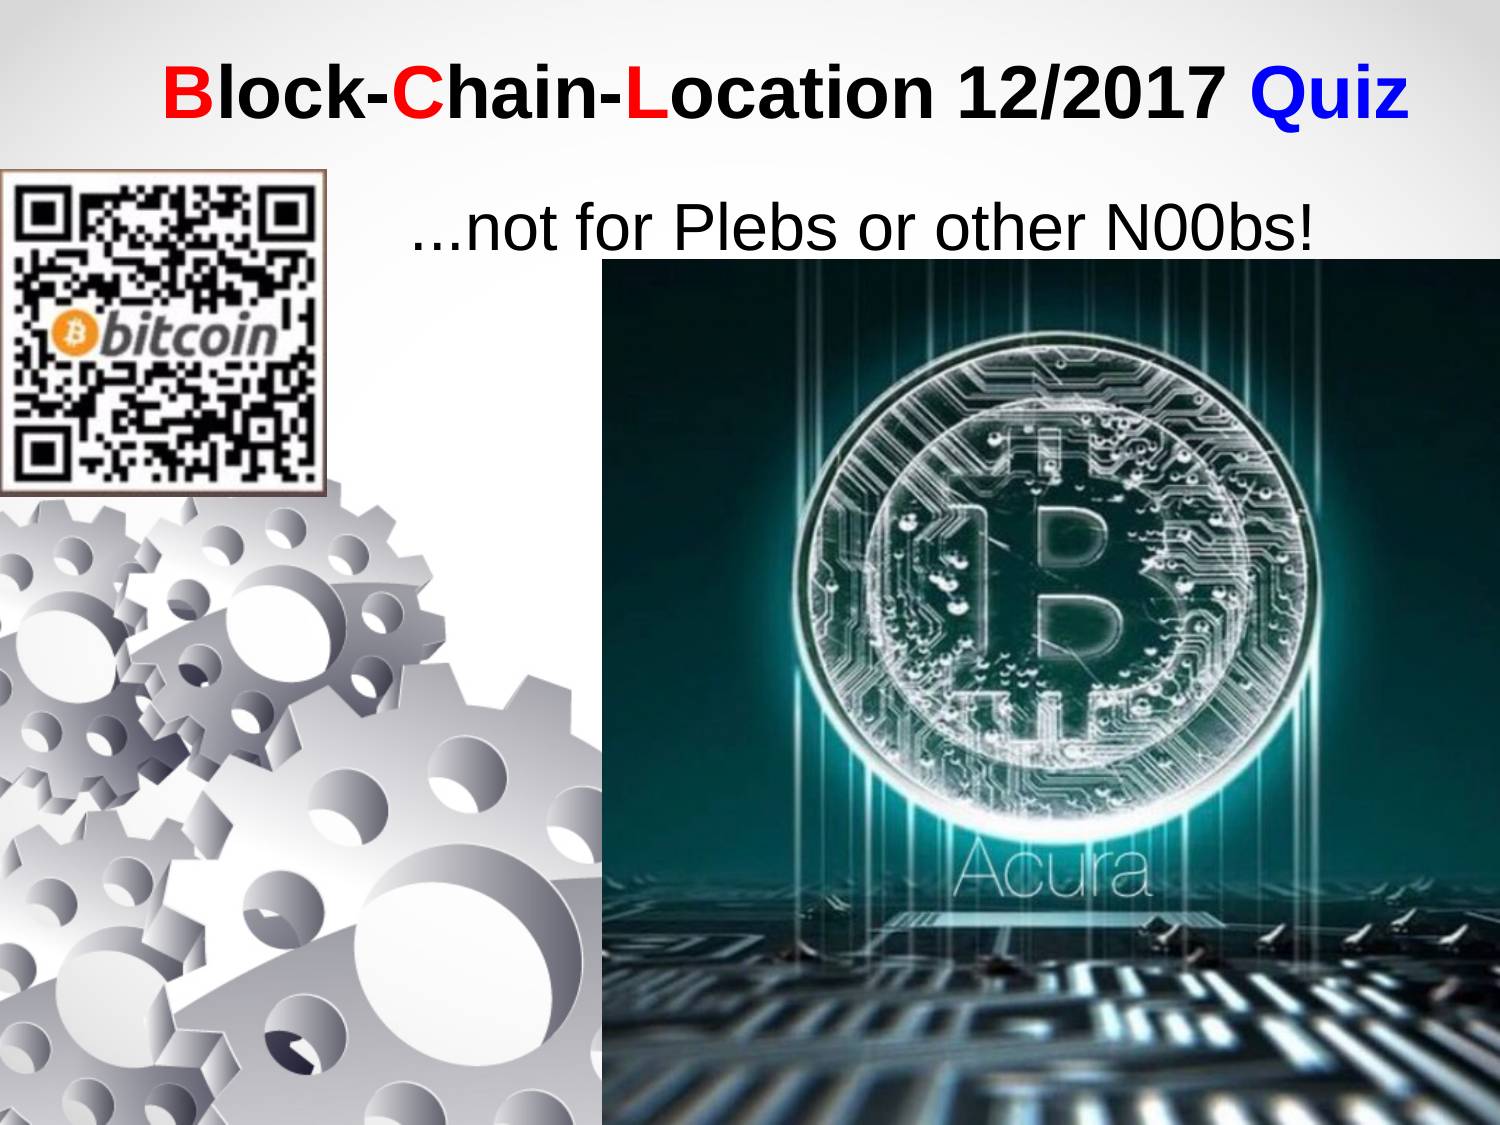

# Block-Chain-Location 12/2017 Quiz
...not for Plebs or other N00bs!